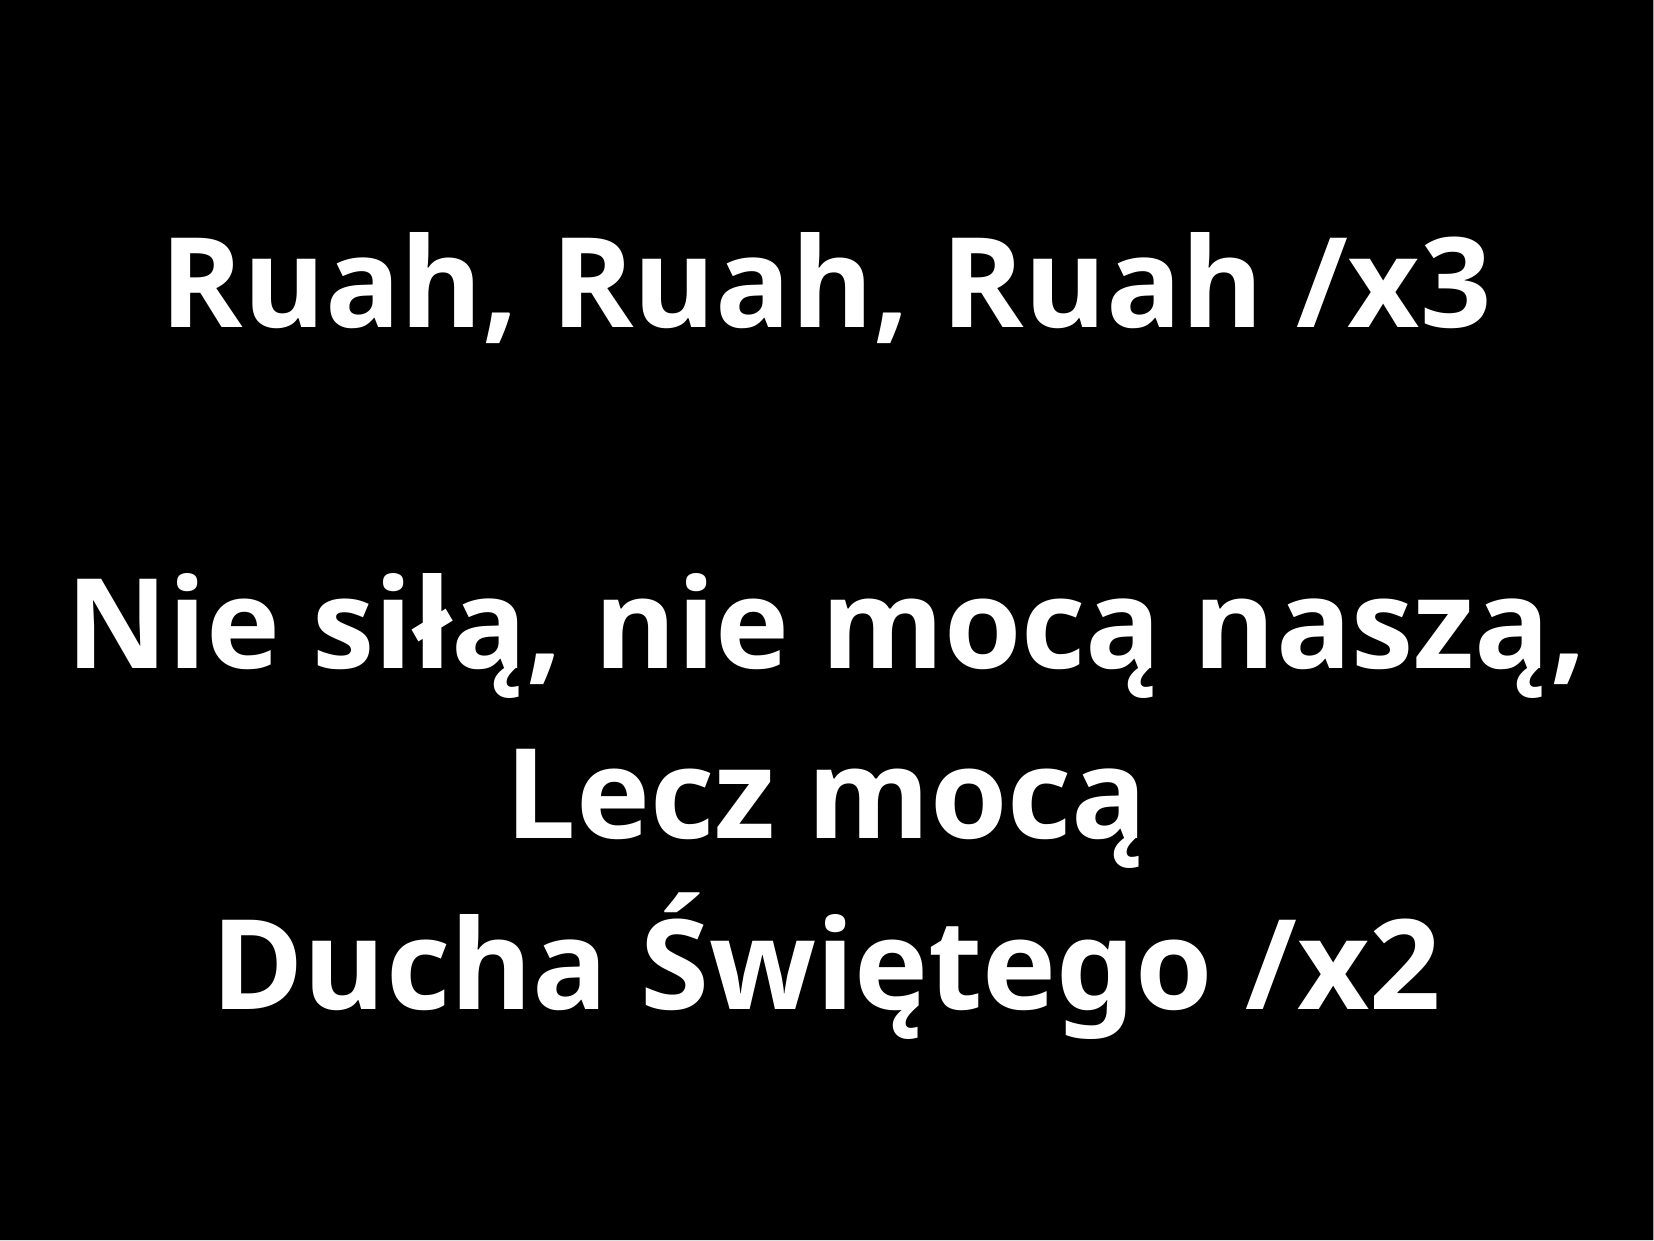

# Ruah, Ruah, Ruah /x3 Nie siłą, nie mocą naszą, Lecz mocą Ducha Świętego /x2